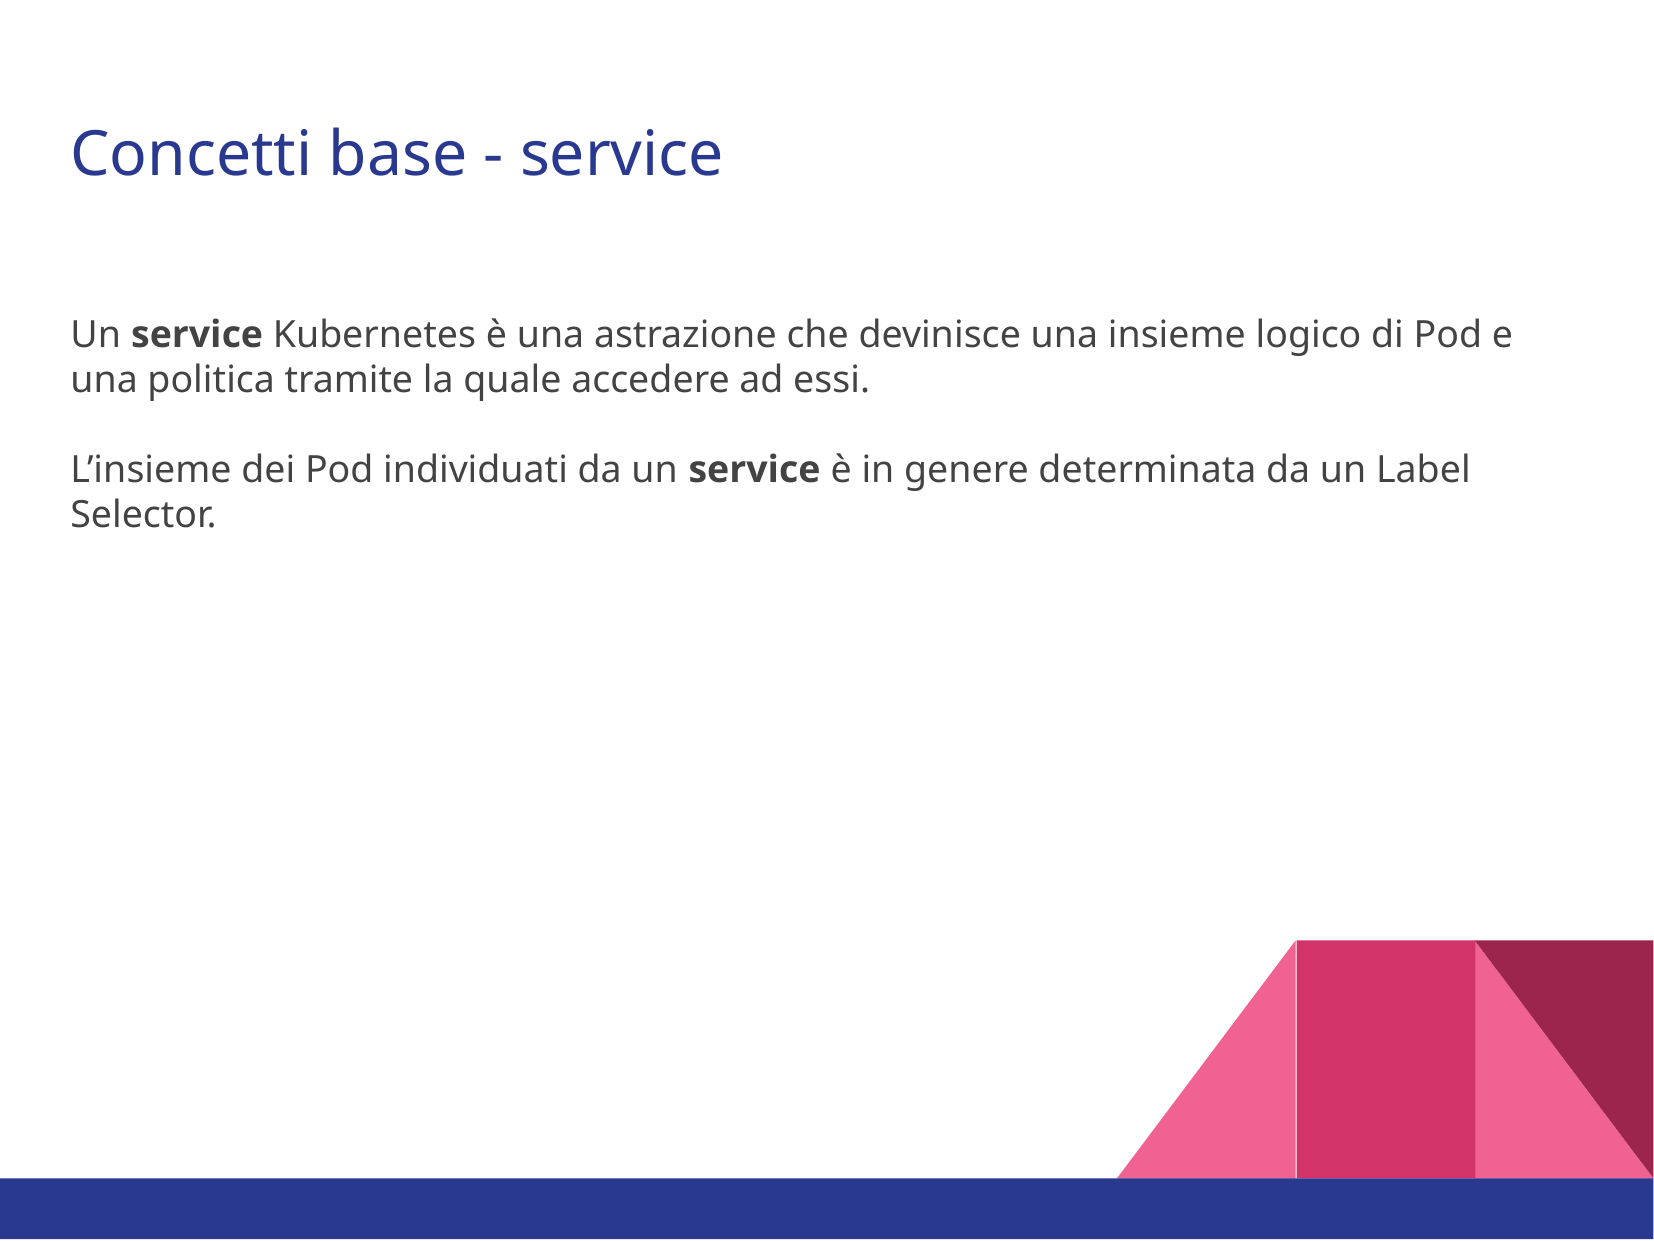

# Concetti base - service
Un service Kubernetes è una astrazione che devinisce una insieme logico di Pod e una politica tramite la quale accedere ad essi.
L’insieme dei Pod individuati da un service è in genere determinata da un Label Selector.